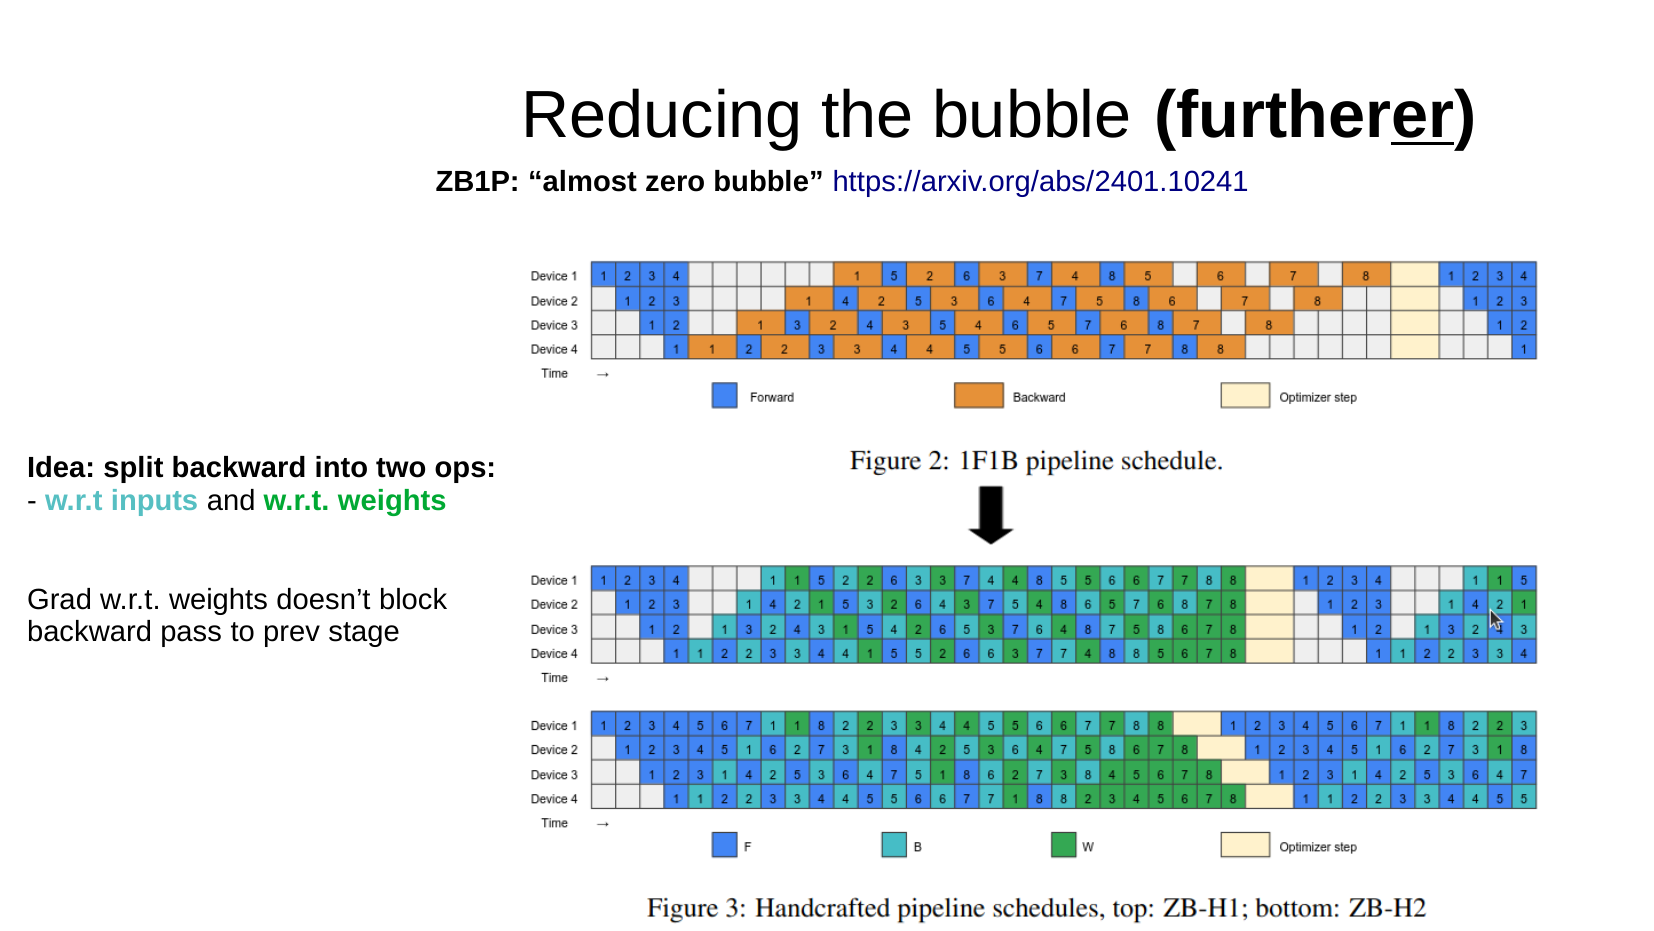

# Reducing the bubble
(furtherer)
ZB1P: “almost zero bubble” https://arxiv.org/abs/2401.10241
Idea: split backward into two ops:
- w.r.t inputs and w.r.t. weights
Grad w.r.t. weights doesn’t block
backward pass to prev stage